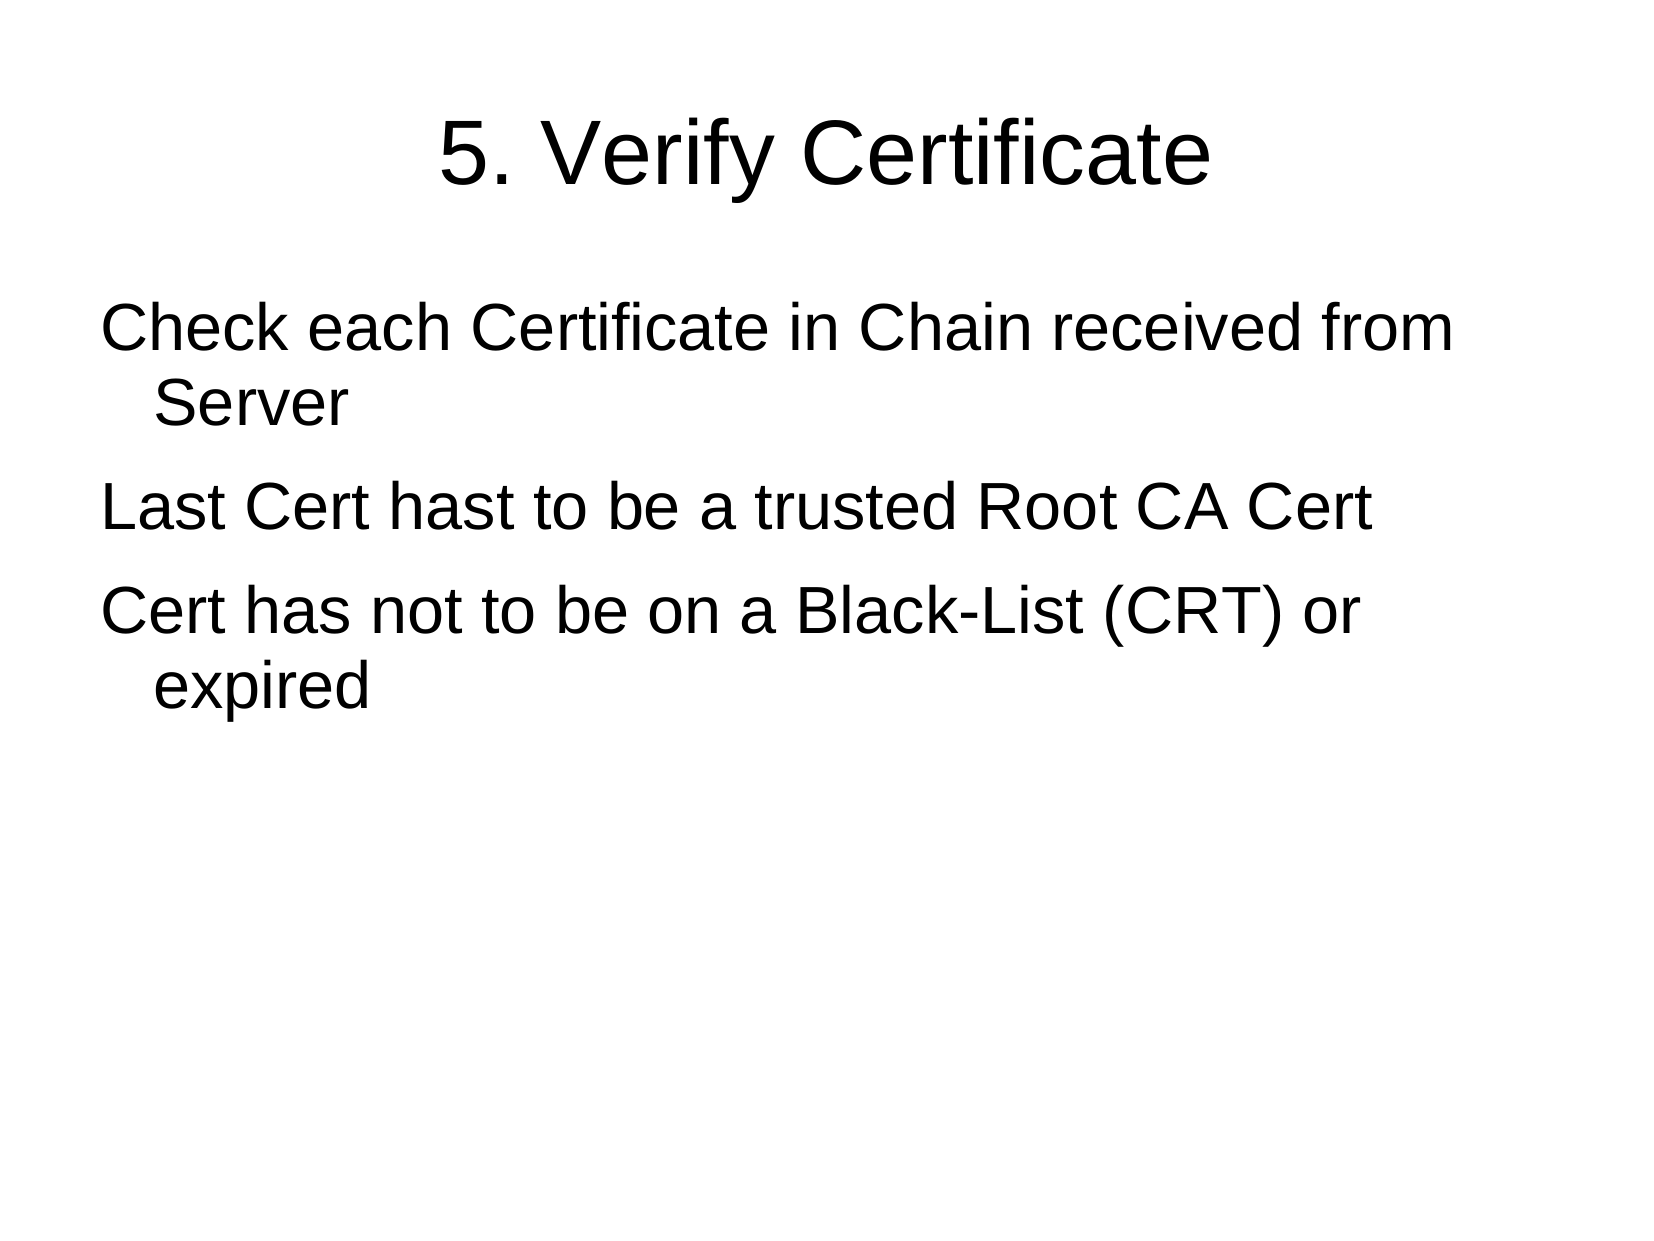

# 5. Verify Certificate
Check each Certificate in Chain received from Server
Last Cert hast to be a trusted Root CA Cert
Cert has not to be on a Black-List (CRT) or expired